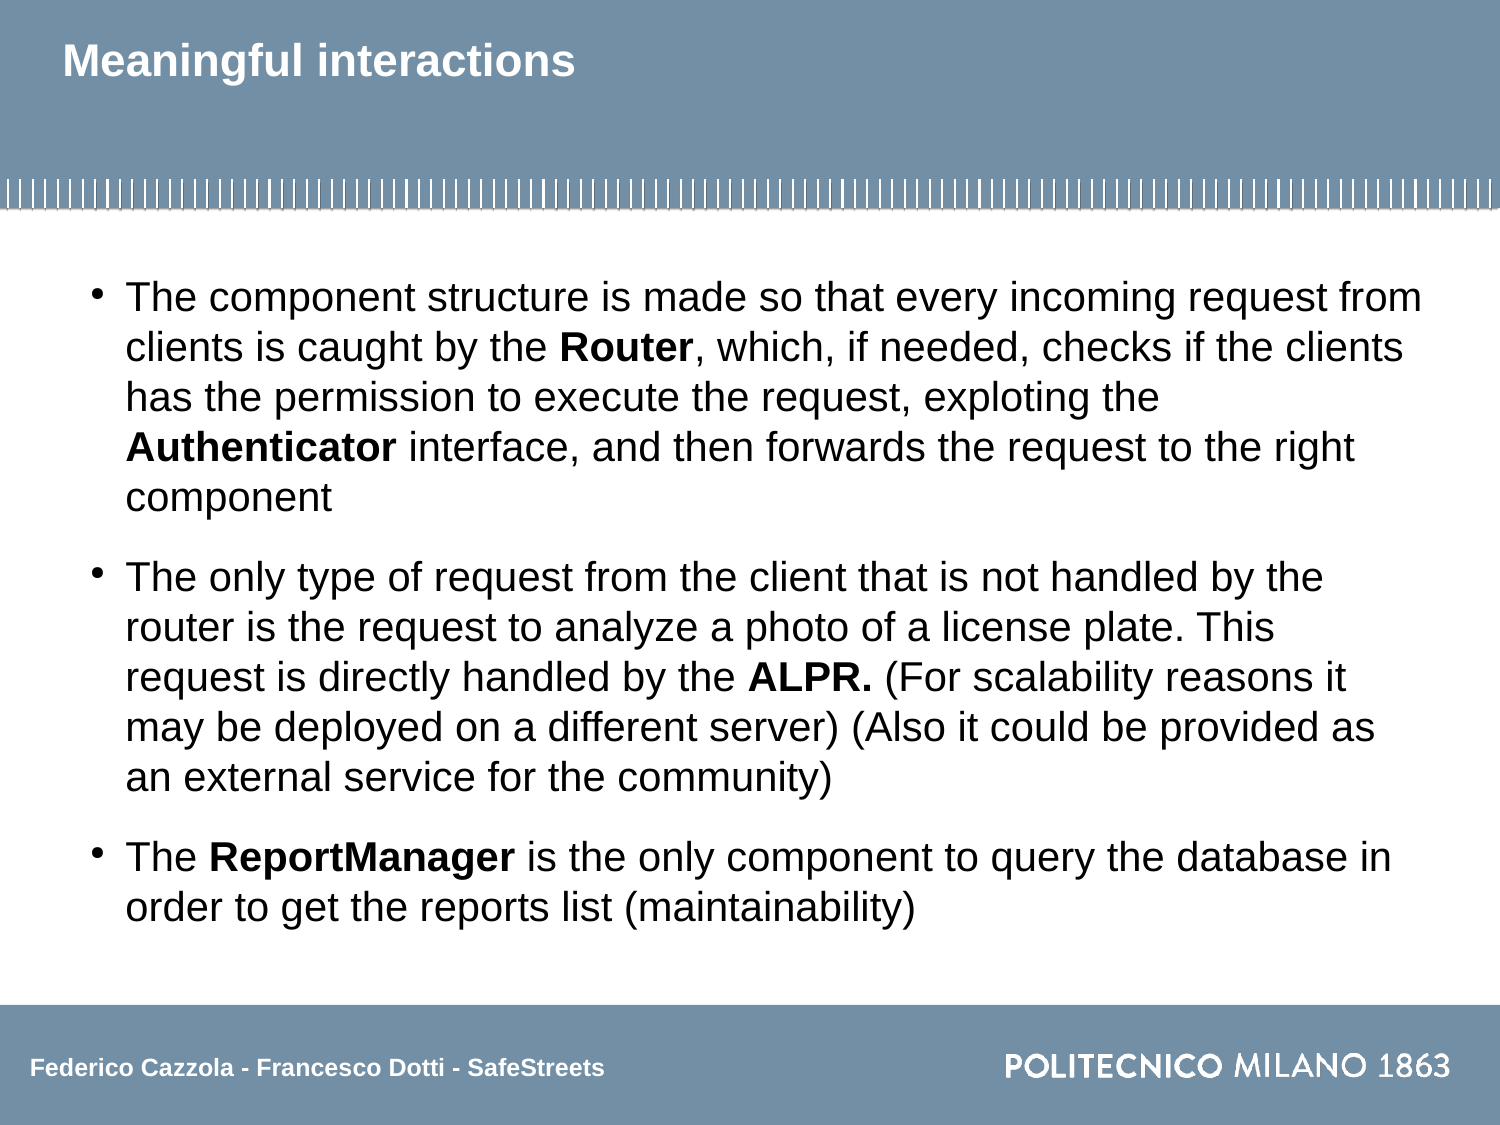

# Meaningful interactions
The component structure is made so that every incoming request from clients is caught by the Router, which, if needed, checks if the clients has the permission to execute the request, exploting the Authenticator interface, and then forwards the request to the right component
The only type of request from the client that is not handled by the router is the request to analyze a photo of a license plate. This request is directly handled by the ALPR. (For scalability reasons it may be deployed on a different server) (Also it could be provided as an external service for the community)
The ReportManager is the only component to query the database in order to get the reports list (maintainability)